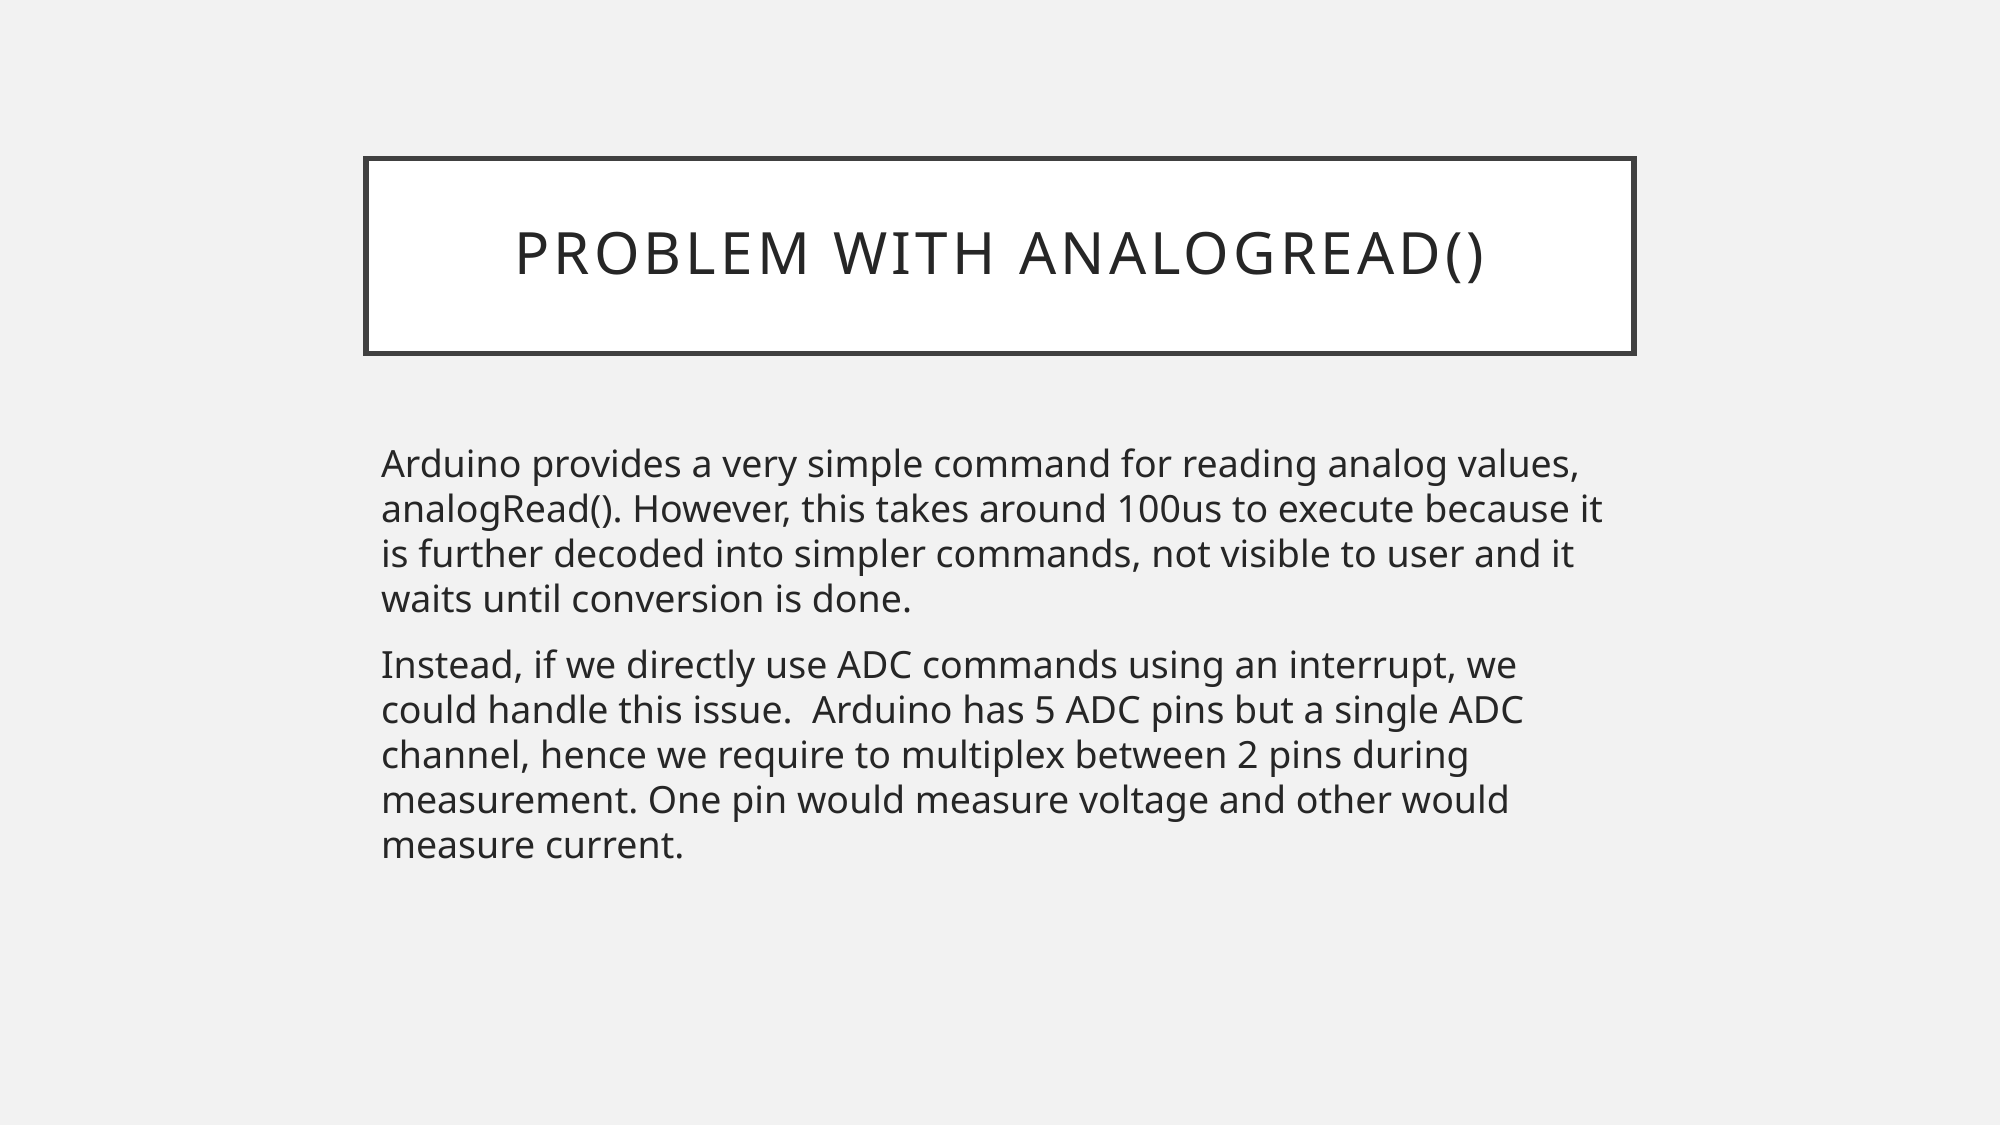

# Problem with analogread()
Arduino provides a very simple command for reading analog values, analogRead(). However, this takes around 100us to execute because it is further decoded into simpler commands, not visible to user and it waits until conversion is done.
Instead, if we directly use ADC commands using an interrupt, we could handle this issue. Arduino has 5 ADC pins but a single ADC channel, hence we require to multiplex between 2 pins during measurement. One pin would measure voltage and other would measure current.